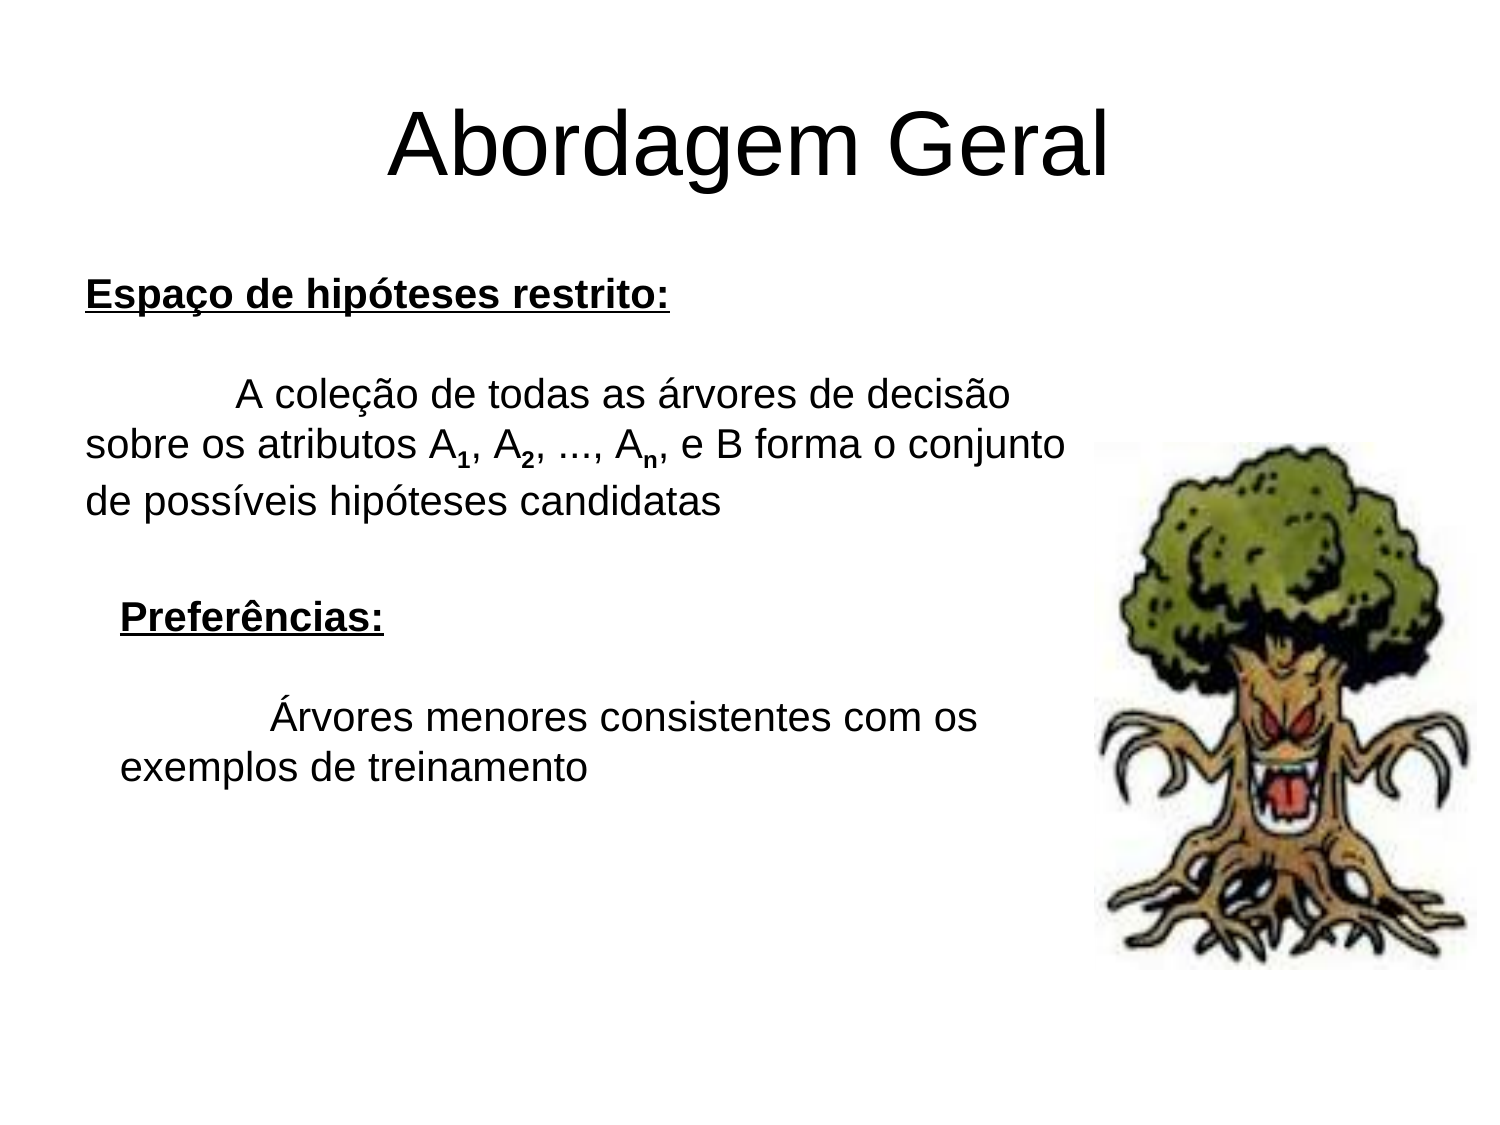

# Abordagem Geral
Espaço de hipóteses restrito:
	A coleção de todas as árvores de decisão sobre os atributos A1, A2, ..., An, e B forma o conjunto de possíveis hipóteses candidatas
Preferências:
	Árvores menores consistentes com os exemplos de treinamento